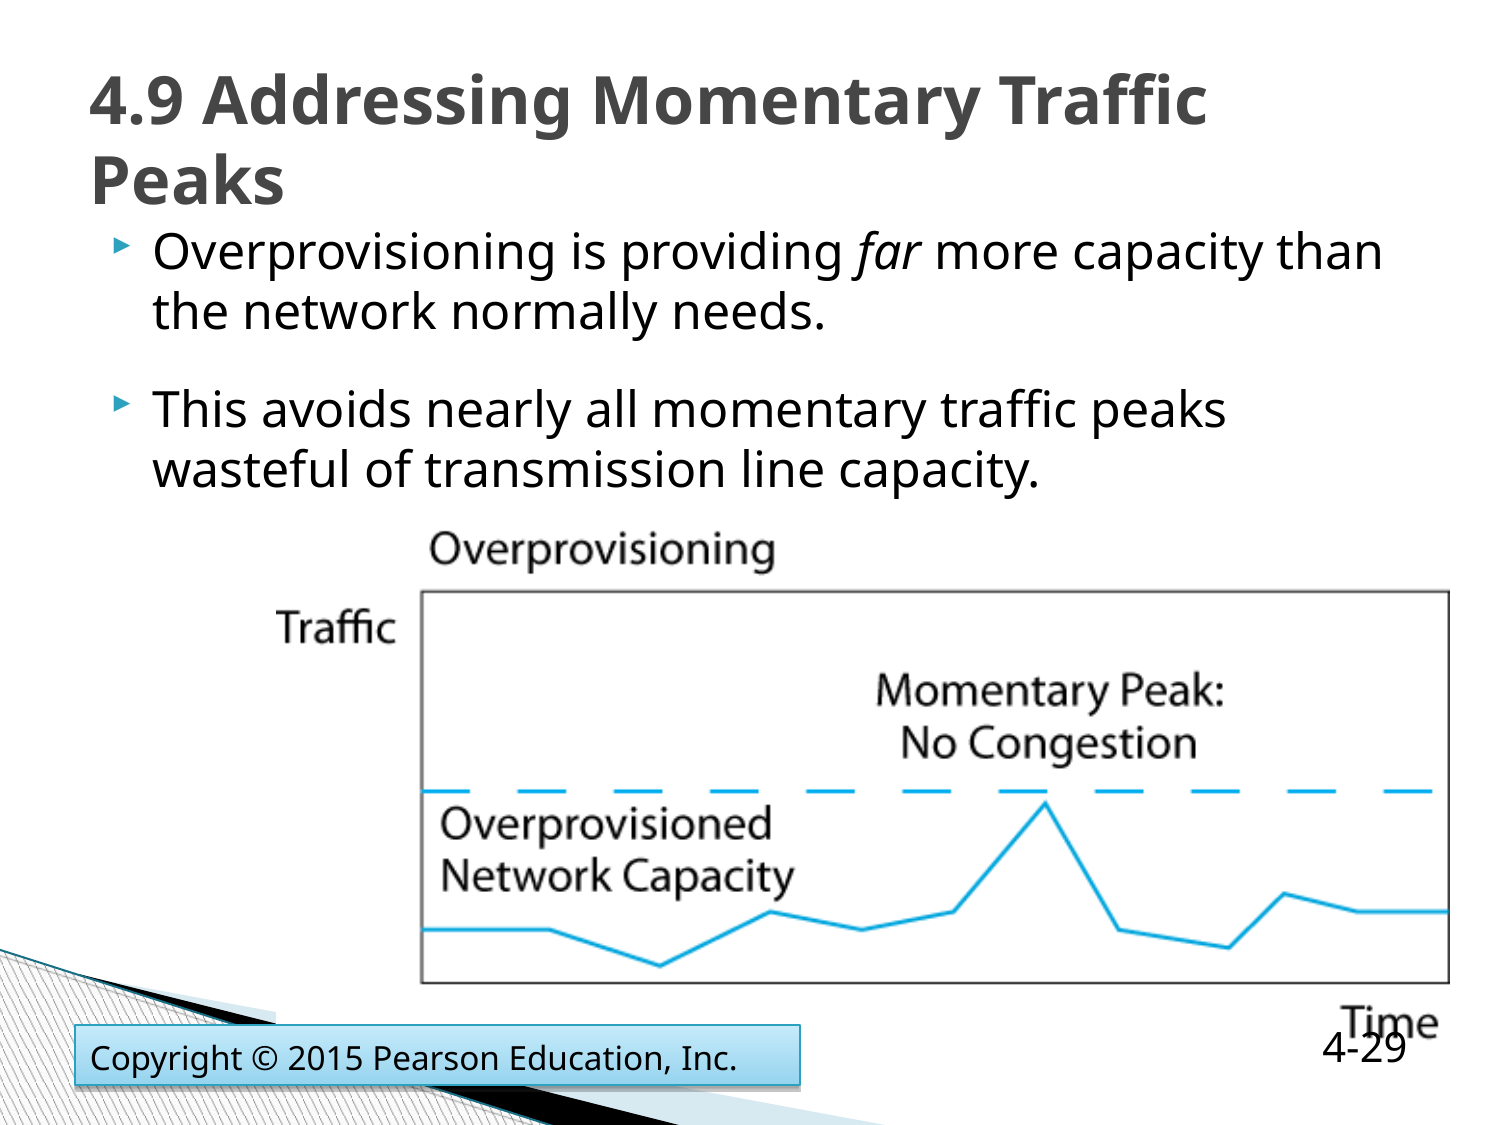

# 4.9 Addressing Momentary Traffic Peaks
Overprovisioning is providing far more capacity than the network normally needs.
This avoids nearly all momentary traffic peaks wasteful of transmission line capacity.
Copyright © 2015 Pearson Education, Inc.